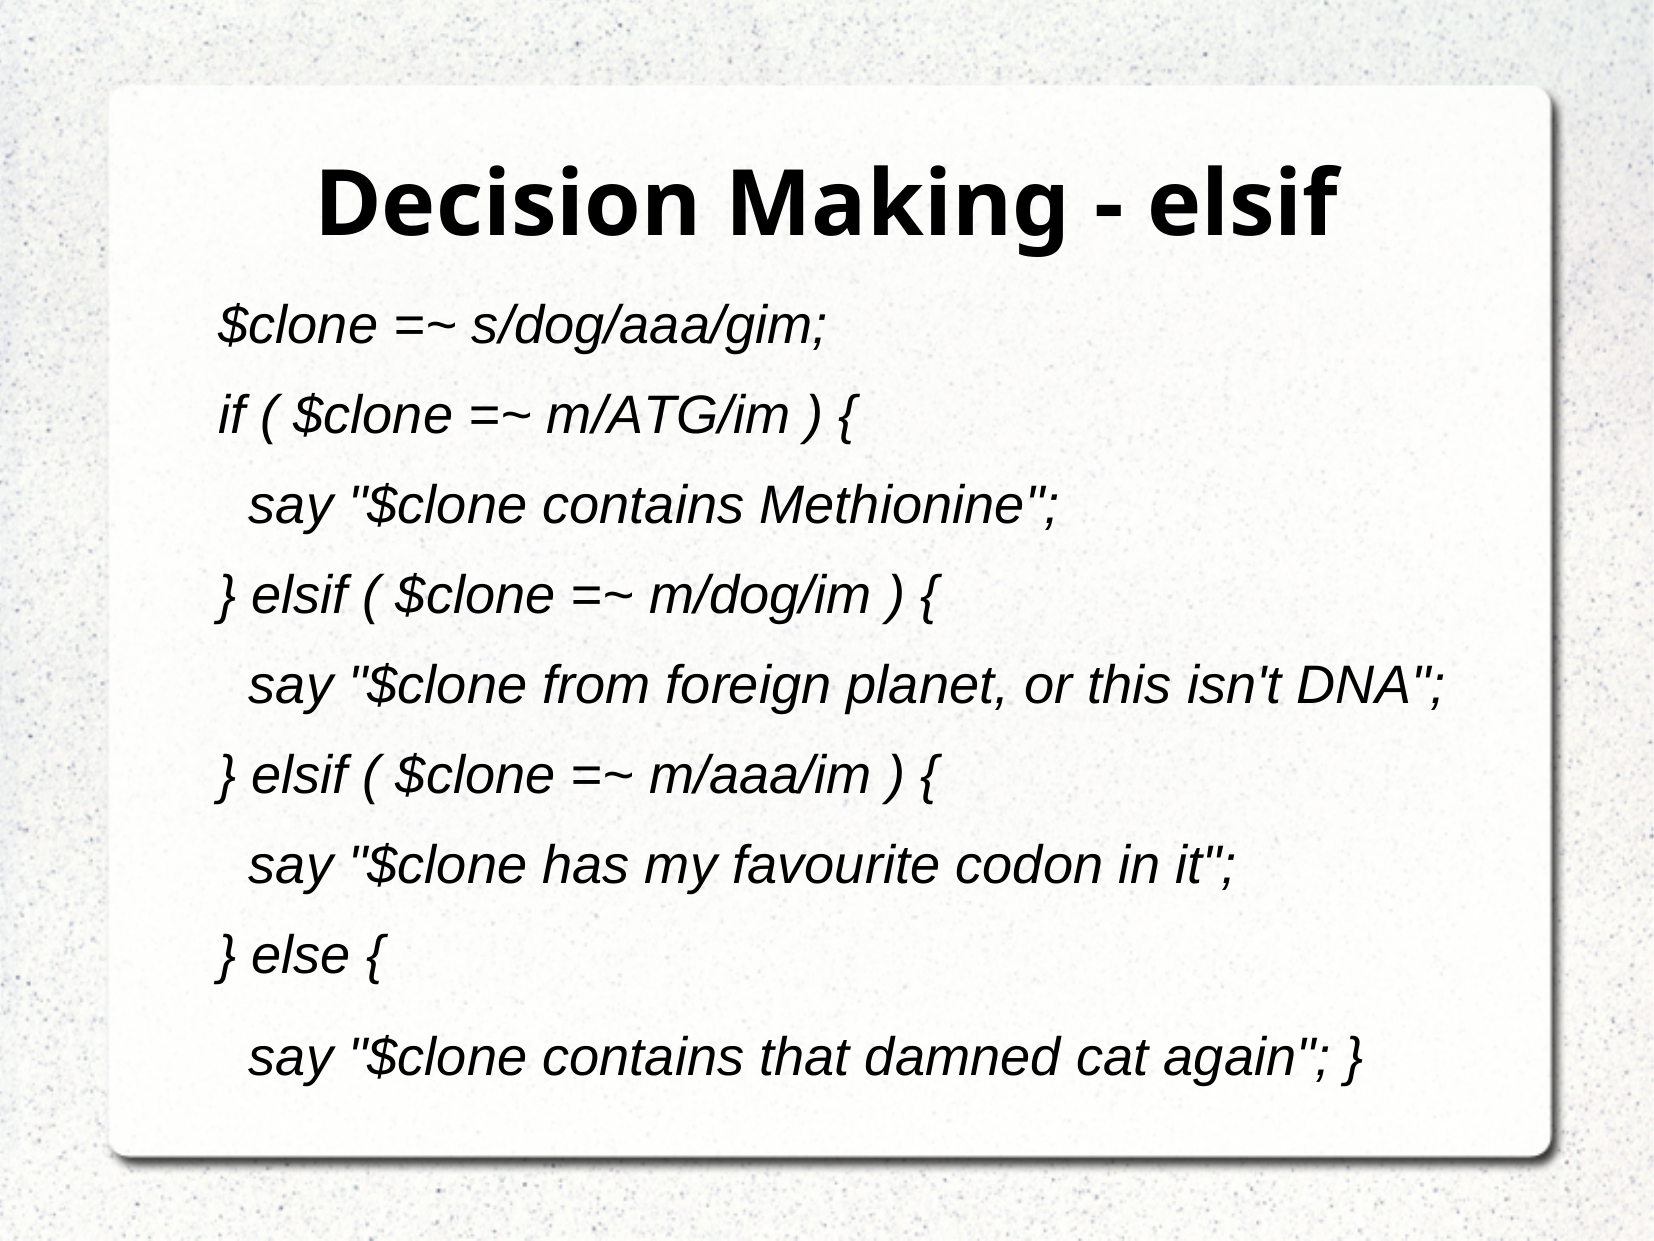

# Decision Making - elsif
$clone =~ s/dog/aaa/gim;
if ( $clone =~ m/ATG/im ) {
 say "$clone contains Methionine";
} elsif ( $clone =~ m/dog/im ) {
 say "$clone from foreign planet, or this isn't DNA";
} elsif ( $clone =~ m/aaa/im ) {
 say "$clone has my favourite codon in it";
} else {
 say "$clone contains that damned cat again"; }